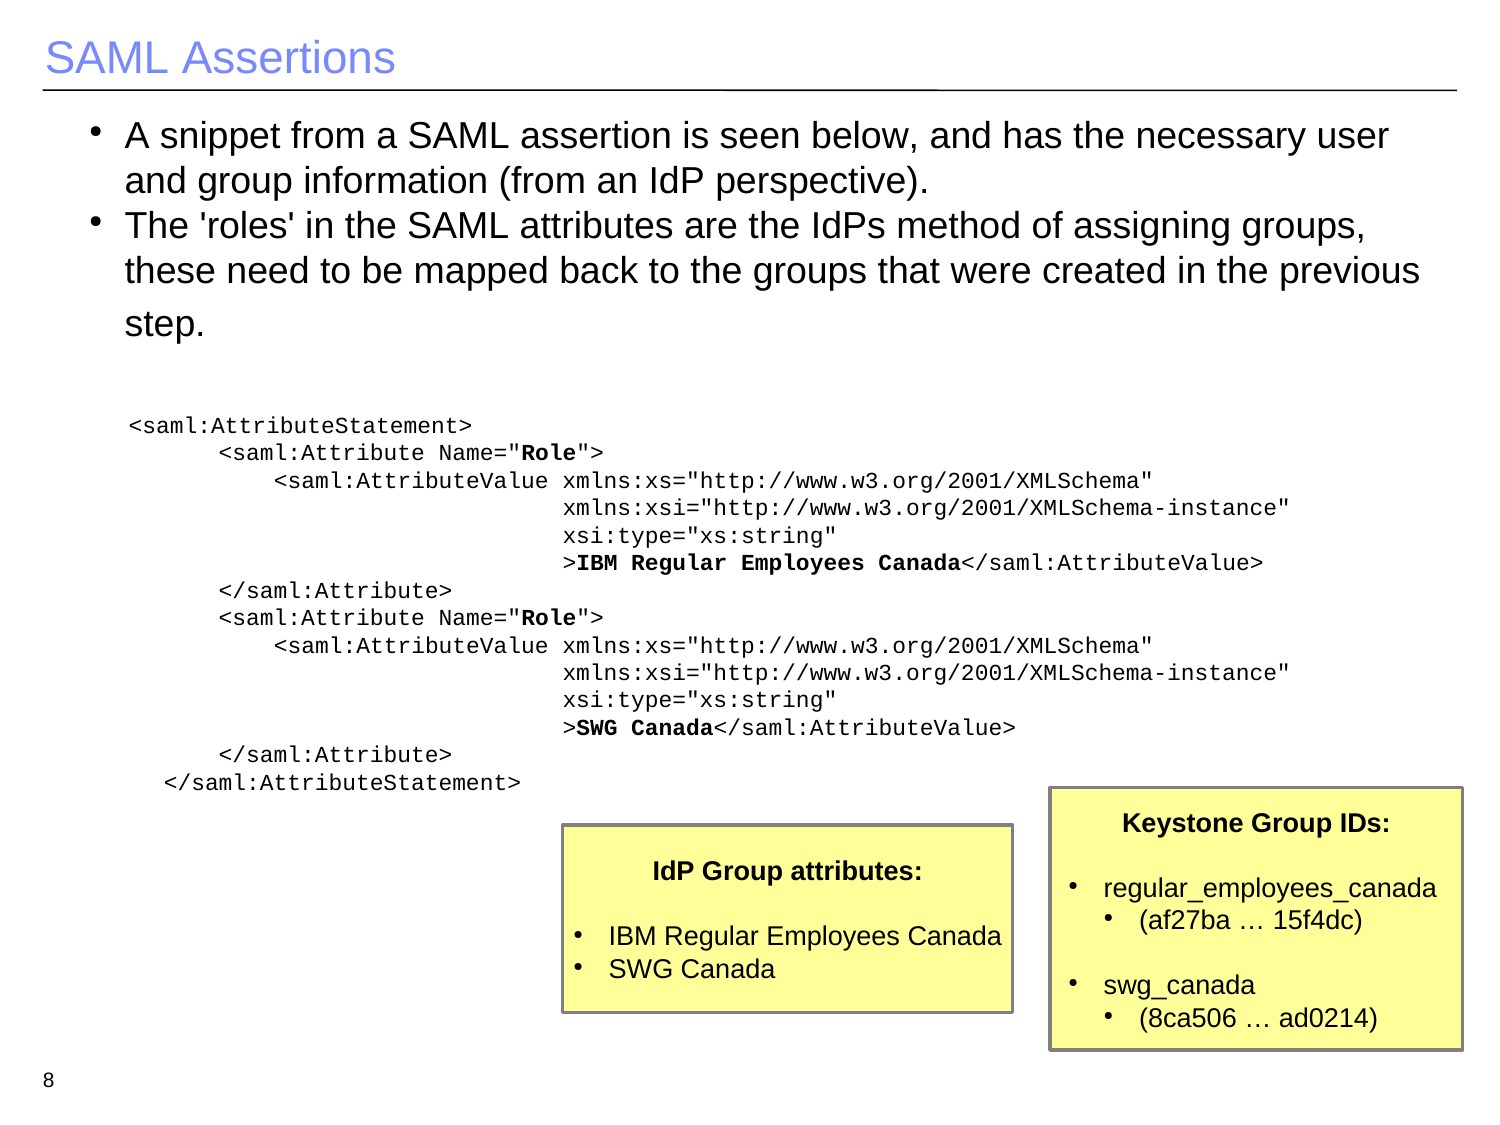

SAML Assertions
A snippet from a SAML assertion is seen below, and has the necessary user and group information (from an IdP perspective).
The 'roles' in the SAML attributes are the IdPs method of assigning groups, these need to be mapped back to the groups that were created in the previous step.
	<saml:AttributeStatement>
 <saml:Attribute Name="Role">
 <saml:AttributeValue xmlns:xs="http://www.w3.org/2001/XMLSchema"
 xmlns:xsi="http://www.w3.org/2001/XMLSchema-instance"
 xsi:type="xs:string"
 >IBM Regular Employees Canada</saml:AttributeValue>
 </saml:Attribute>
 <saml:Attribute Name="Role">
 <saml:AttributeValue xmlns:xs="http://www.w3.org/2001/XMLSchema"
 xmlns:xsi="http://www.w3.org/2001/XMLSchema-instance"
 xsi:type="xs:string"
 >SWG Canada</saml:AttributeValue>
 </saml:Attribute>
 </saml:AttributeStatement>
Keystone Group IDs:
regular_employees_canada
(af27ba … 15f4dc)
swg_canada
(8ca506 … ad0214)
IdP Group attributes:
IBM Regular Employees Canada
SWG Canada